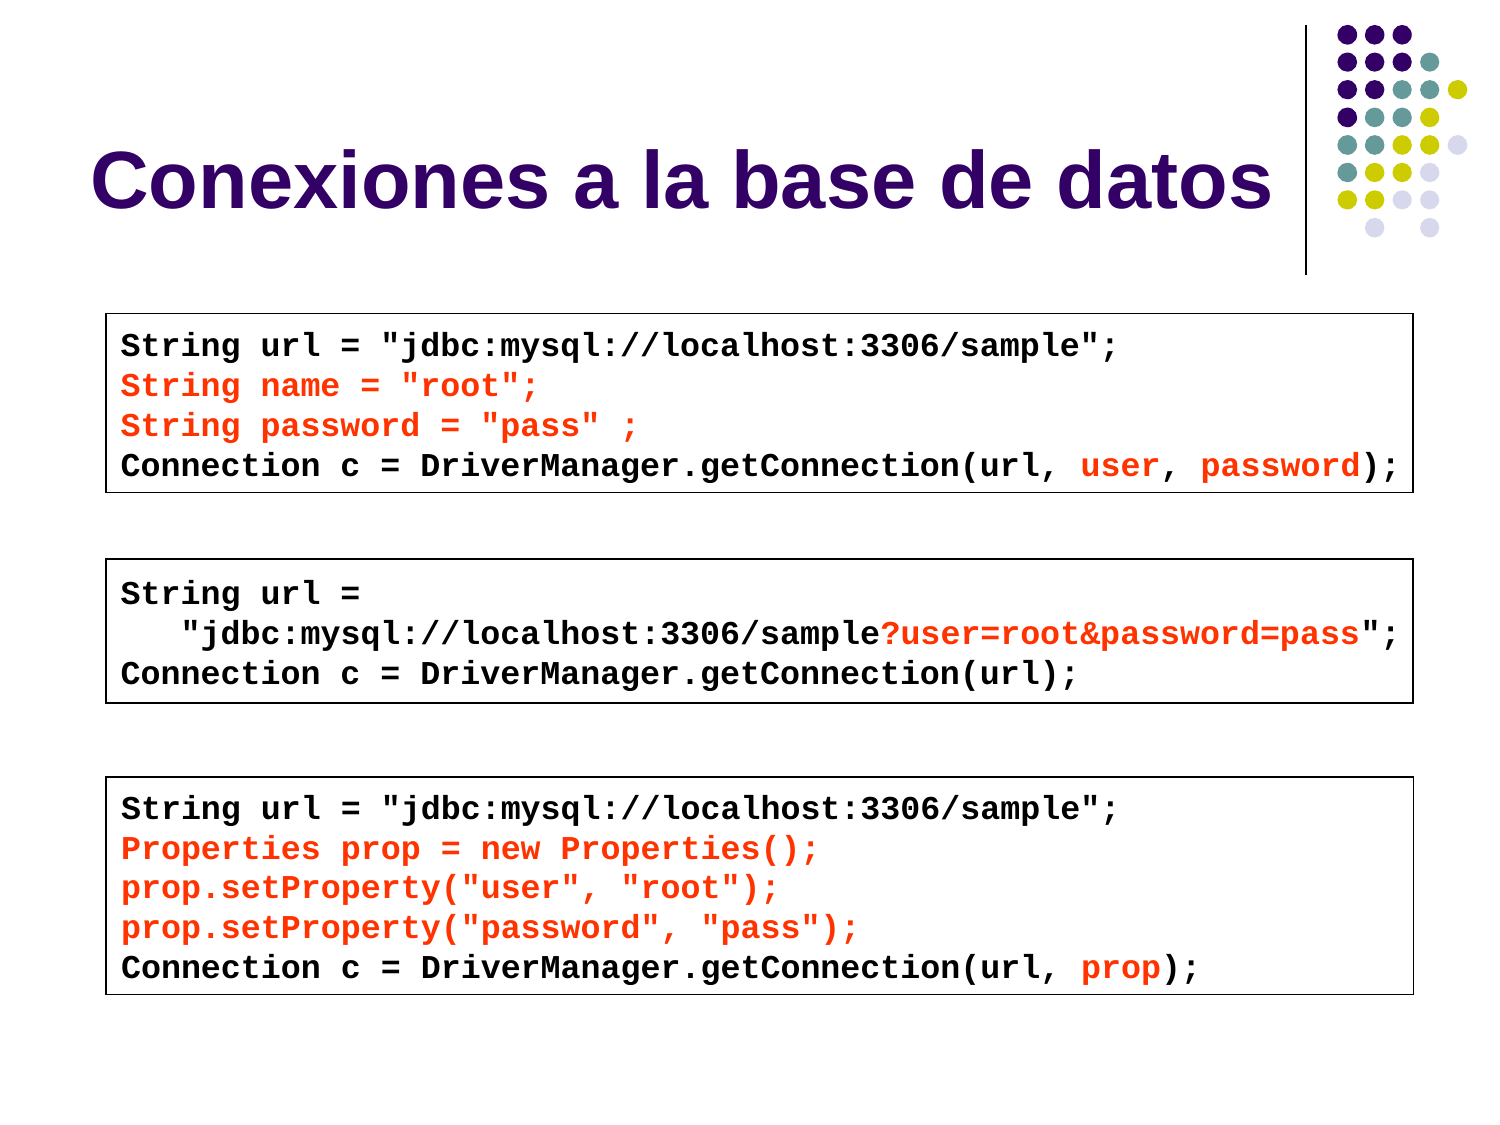

# Conexiones a la base de datos
String url = "jdbc:mysql://localhost:3306/sample";
String name = "root";
String password = "pass" ;
Connection c = DriverManager.getConnection(url, user, password);
String url =
 "jdbc:mysql://localhost:3306/sample?user=root&password=pass";
Connection c = DriverManager.getConnection(url);
String url = "jdbc:mysql://localhost:3306/sample";
Properties prop = new Properties();
prop.setProperty("user", "root");
prop.setProperty("password", "pass");
Connection c = DriverManager.getConnection(url, prop);